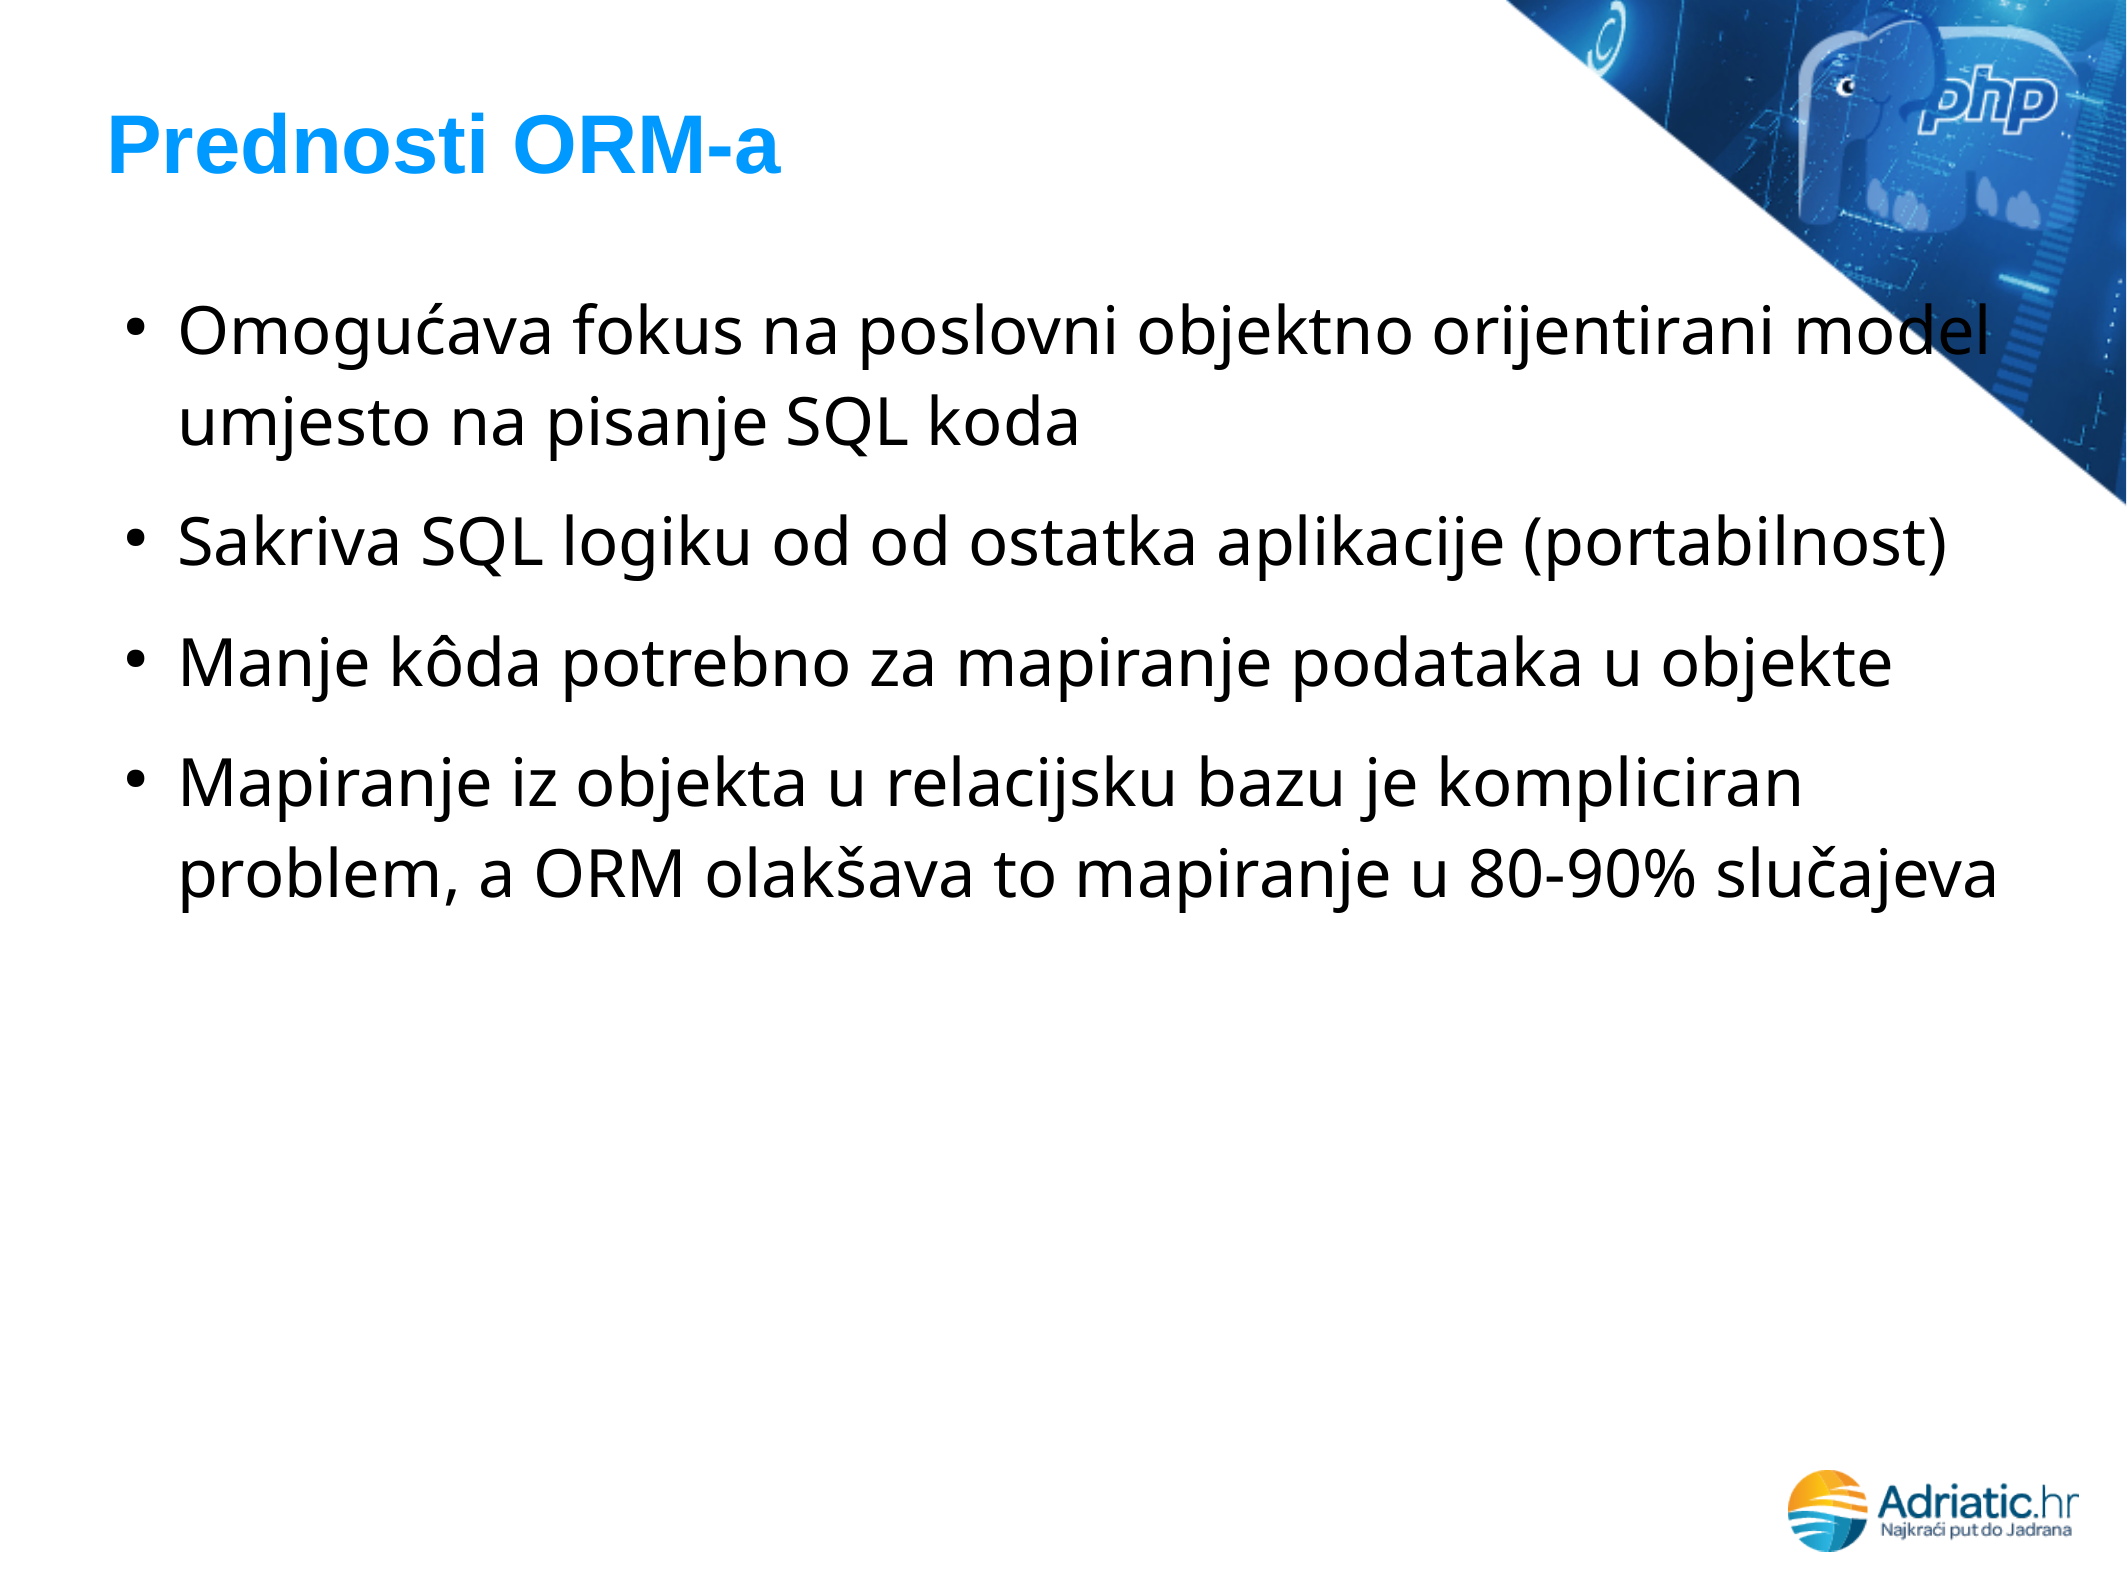

# Prednosti ORM-a
Omogućava fokus na poslovni objektno orijentirani model umjesto na pisanje SQL koda
Sakriva SQL logiku od od ostatka aplikacije (portabilnost)
Manje kôda potrebno za mapiranje podataka u objekte
Mapiranje iz objekta u relacijsku bazu je kompliciran problem, a ORM olakšava to mapiranje u 80-90% slučajeva